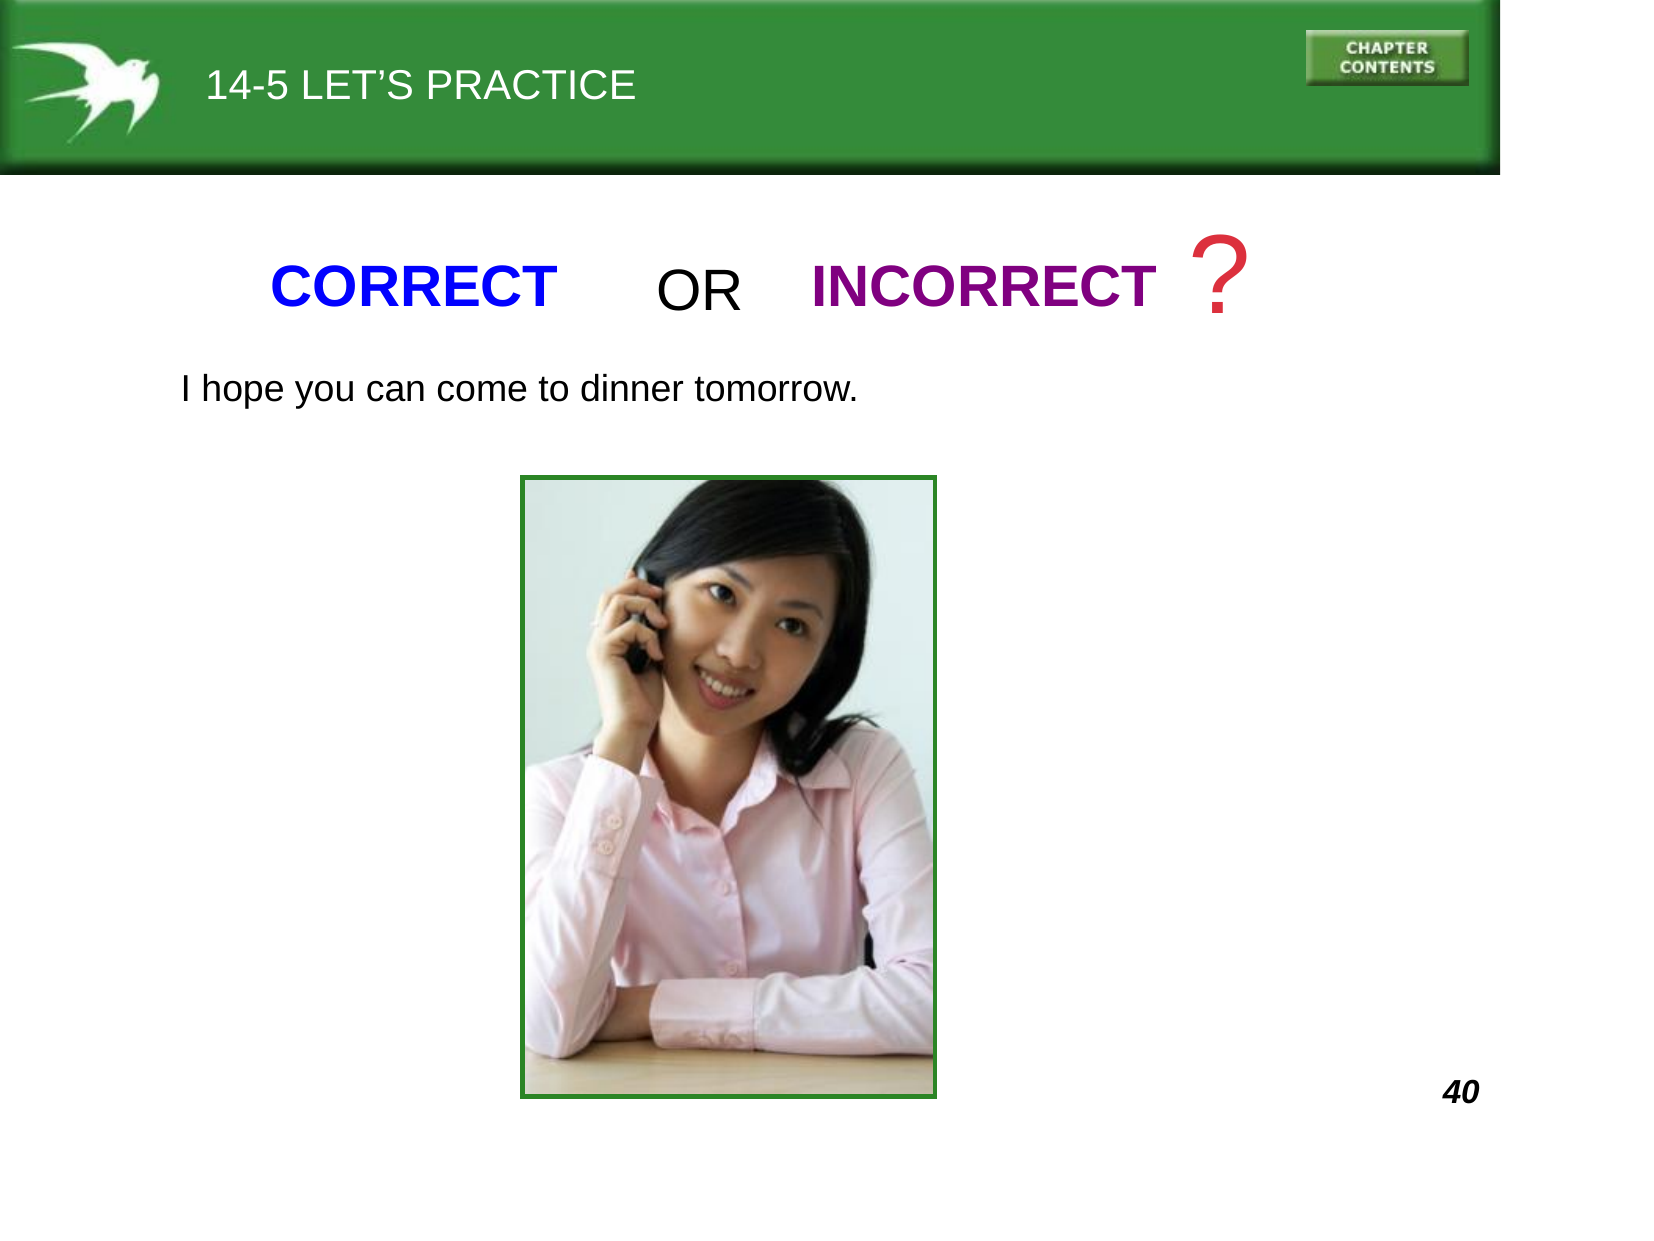

14-5 LET’S PRACTICE
?
CORRECT
INCORRECT
OR
I hope you can come to dinner tomorrow.